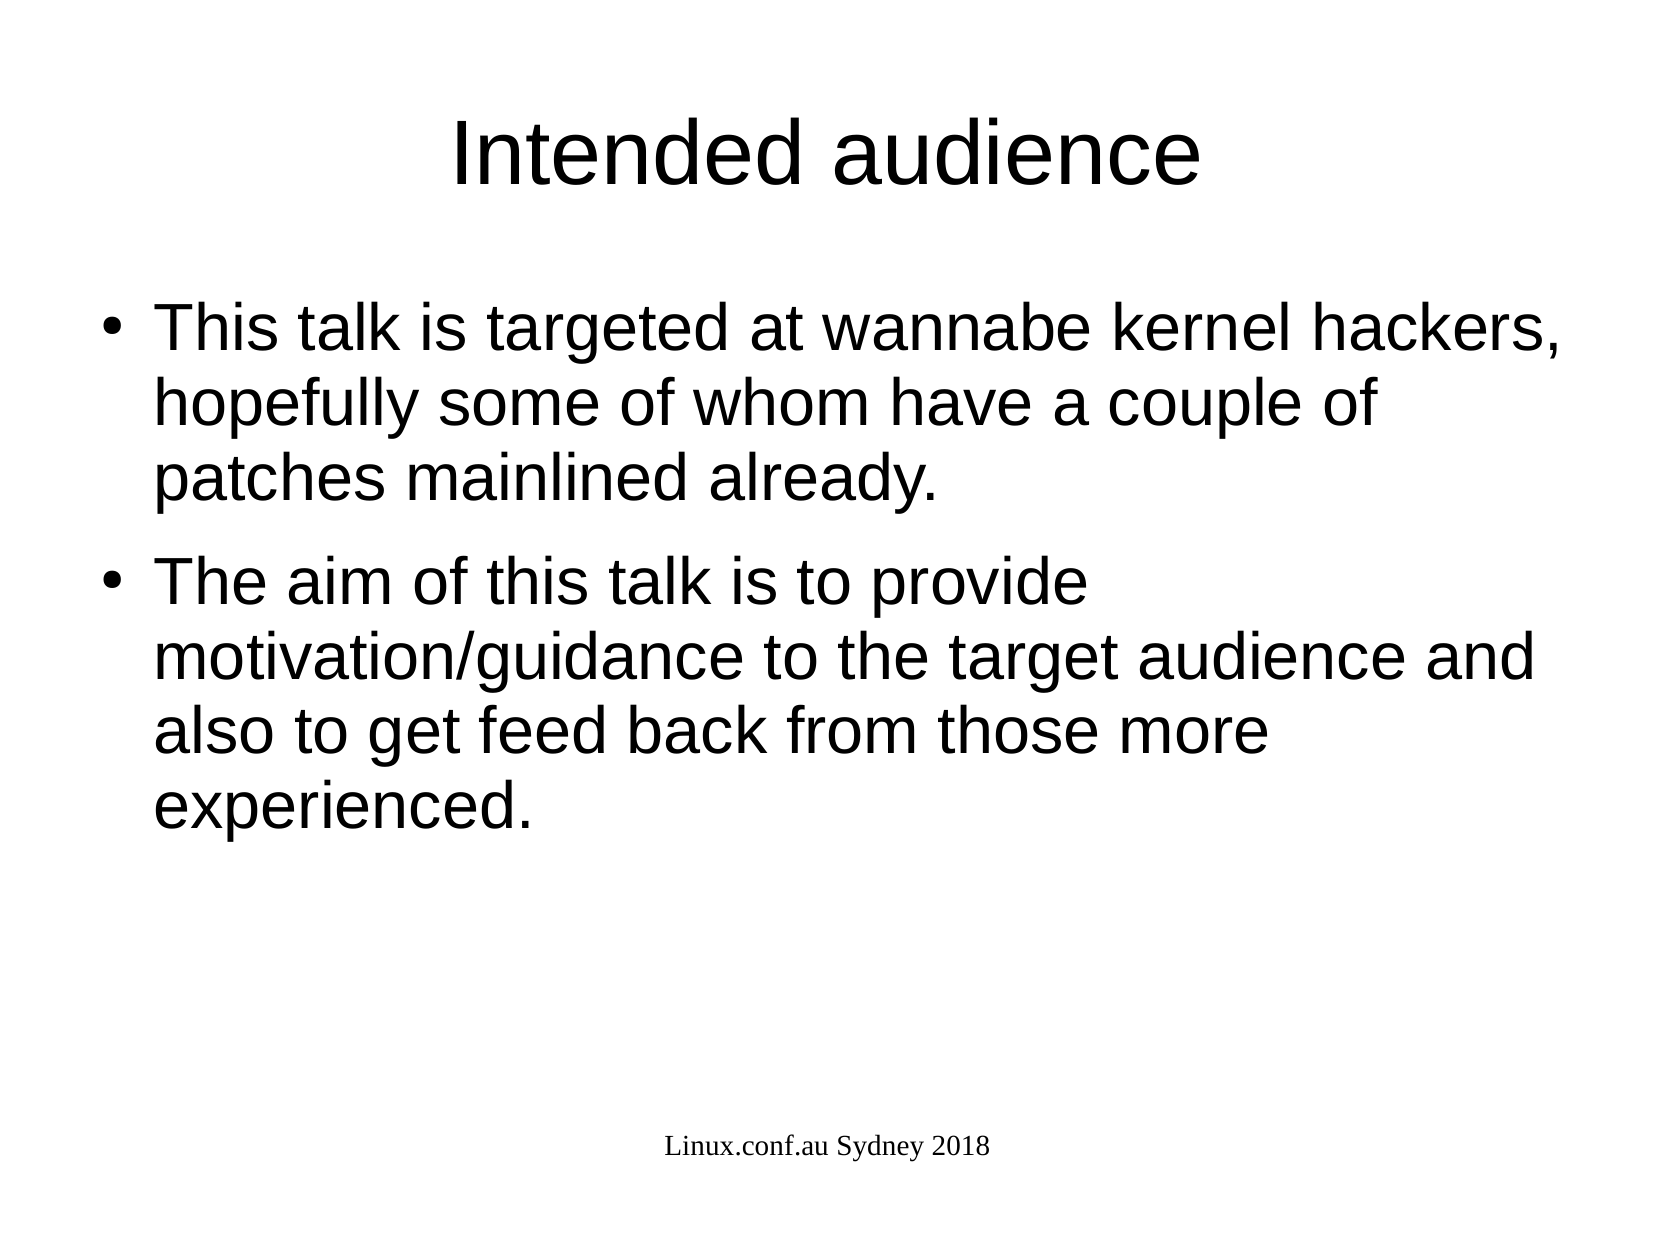

# Intended audience
This talk is targeted at wannabe kernel hackers, hopefully some of whom have a couple of patches mainlined already.
The aim of this talk is to provide motivation/guidance to the target audience and also to get feed back from those more experienced.
Linux.conf.au Sydney 2018